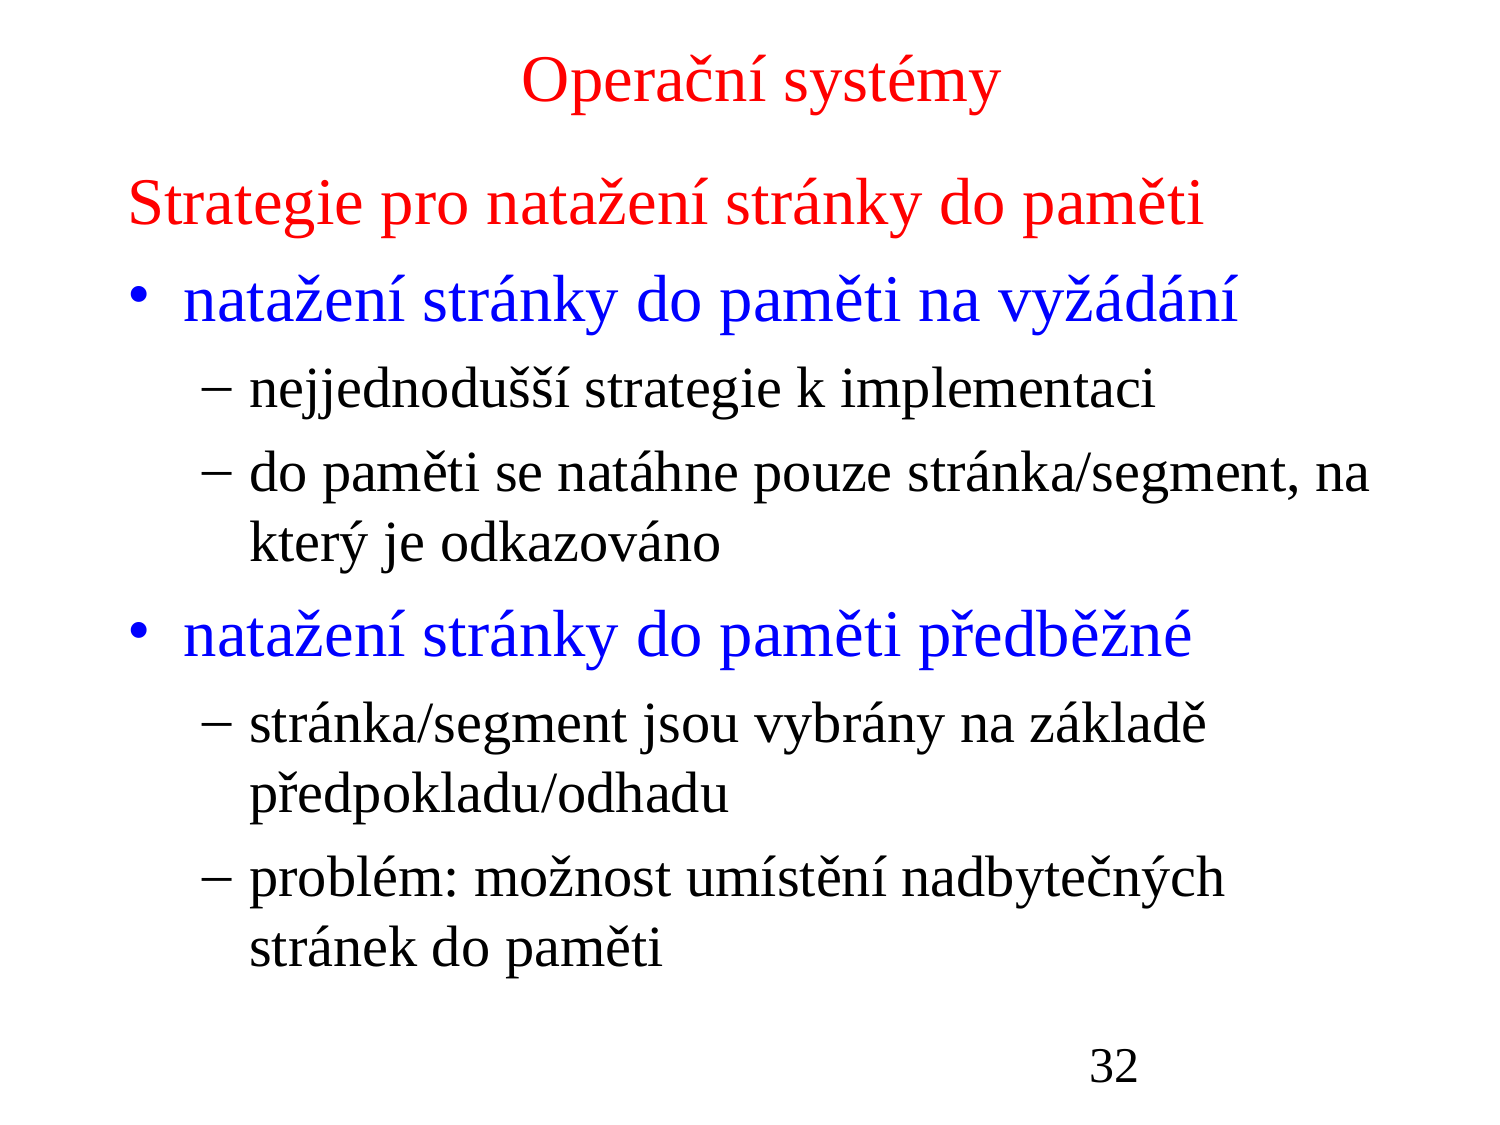

# Operační systémy
Strategie pro natažení stránky do paměti
natažení stránky do paměti na vyžádání
nejjednodušší strategie k implementaci
do paměti se natáhne pouze stránka/segment, na který je odkazováno
natažení stránky do paměti předběžné
stránka/segment jsou vybrány na základě předpokladu/odhadu
problém: možnost umístění nadbytečných stránek do paměti
32